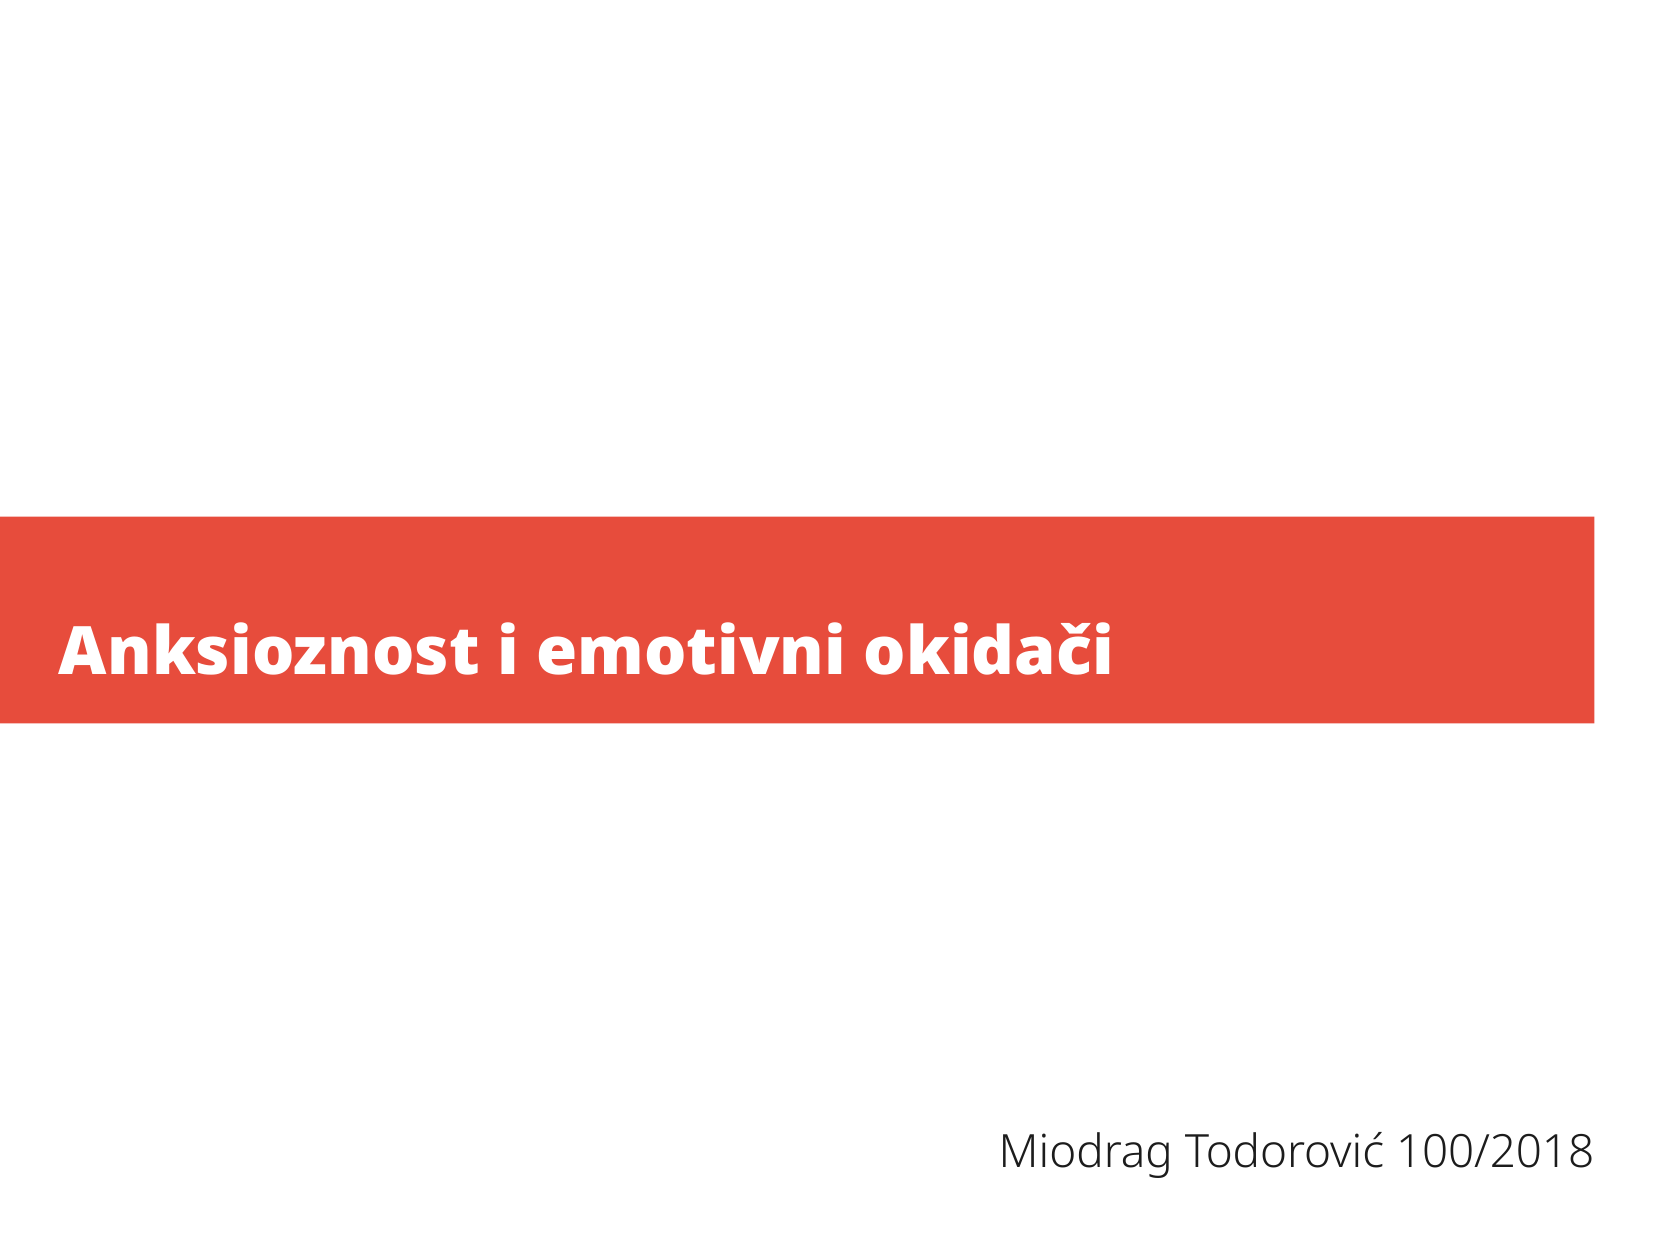

# Anksioznost i emotivni okidači
Miodrag Todorović 100/2018